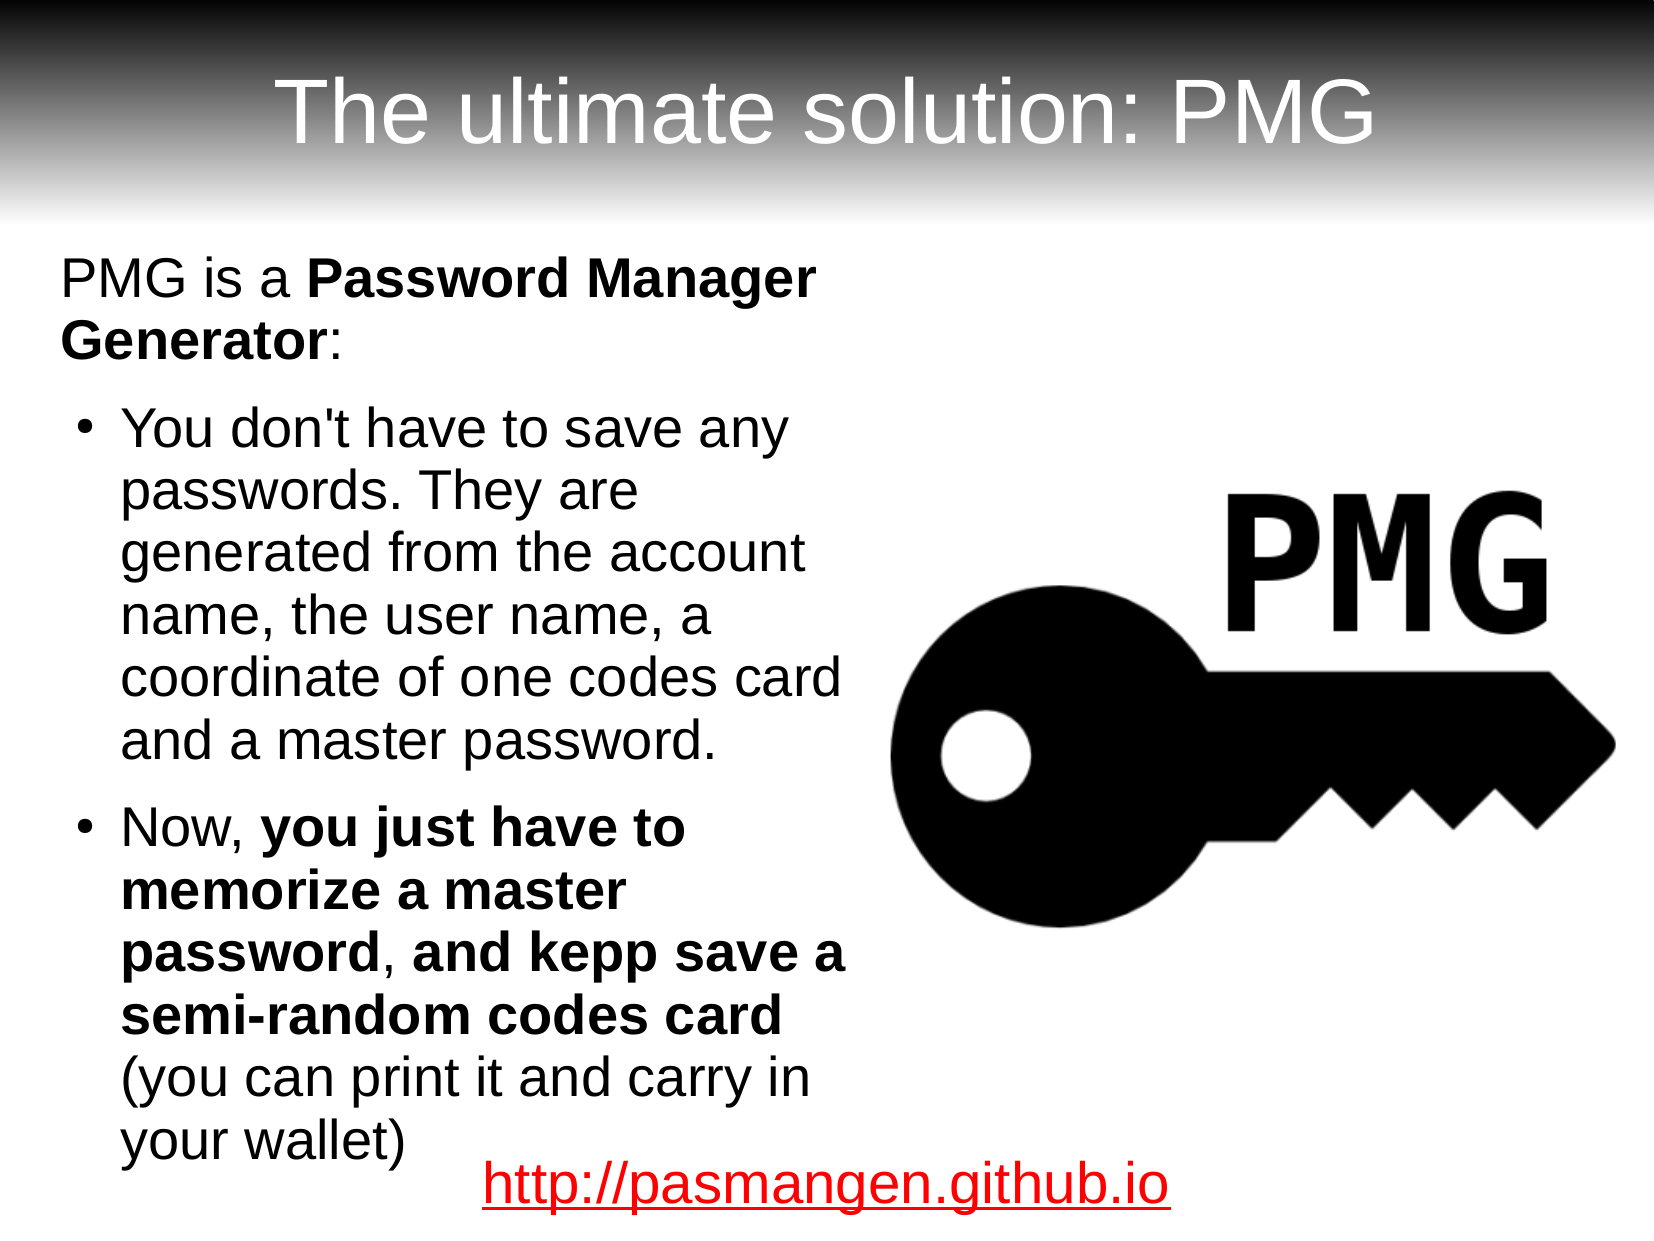

# The ultimate solution: PMG
PMG is a Password Manager Generator:
You don't have to save any passwords. They are generated from the account name, the user name, a coordinate of one codes card and a master password.
Now, you just have to memorize a master password, and kepp save a semi-random codes card (you can print it and carry in your wallet)
http://pasmangen.github.io